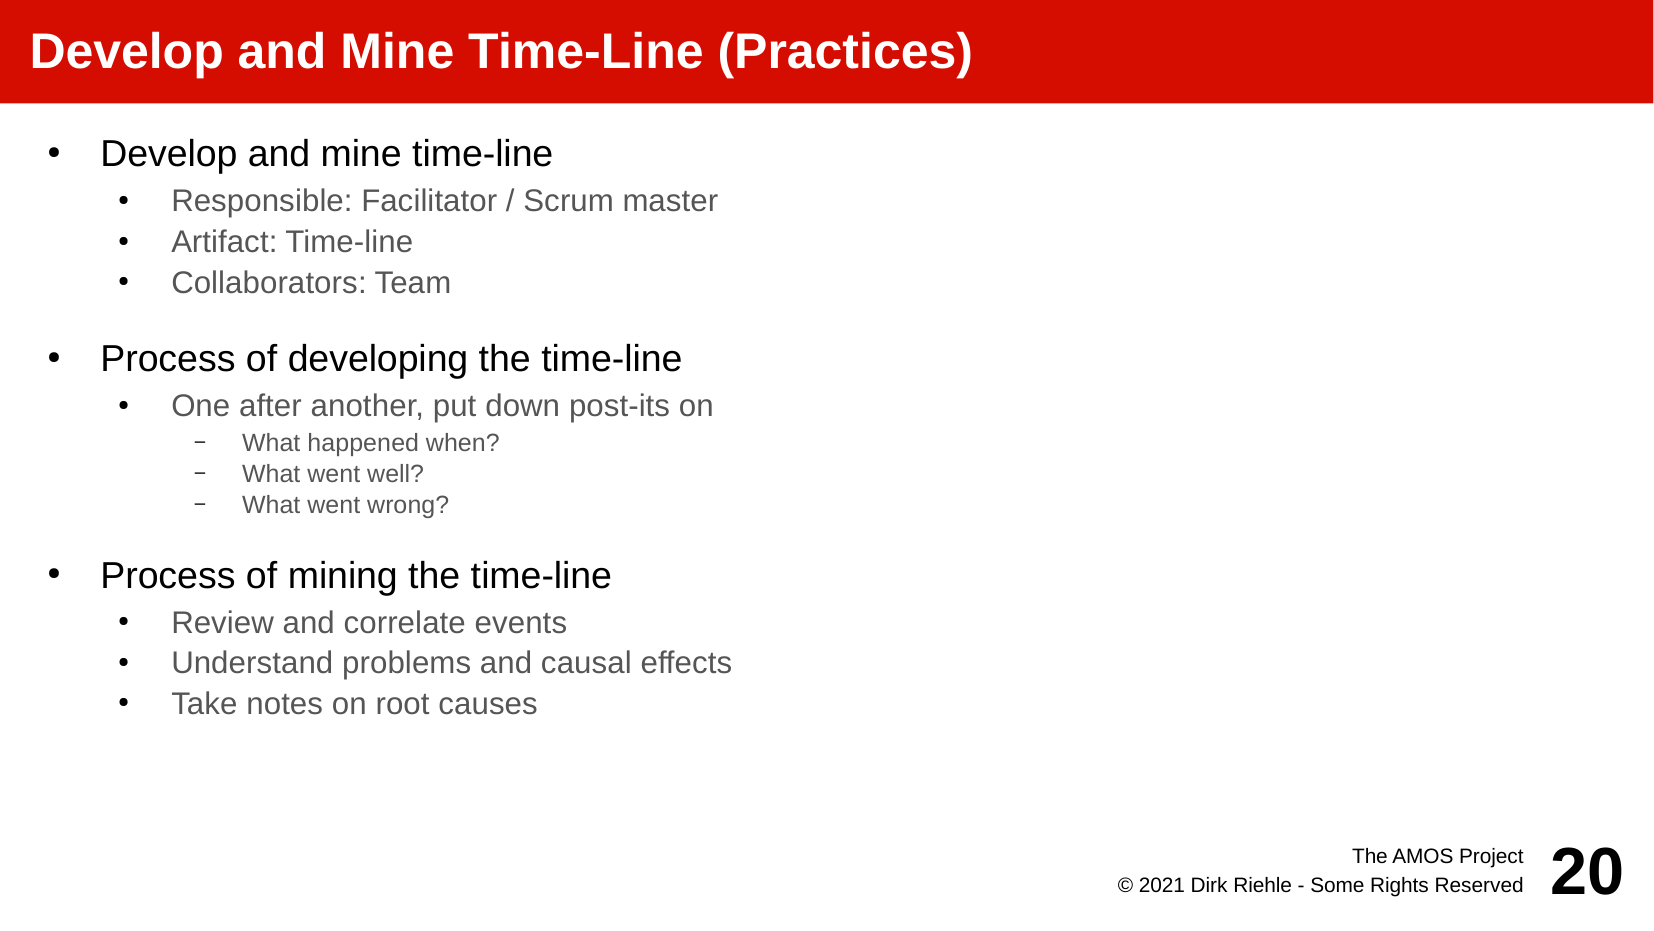

# Develop and Mine Time-Line (Practices)
Develop and mine time-line
Responsible: Facilitator / Scrum master
Artifact: Time-line
Collaborators: Team
Process of developing the time-line
One after another, put down post-its on
What happened when?
What went well?
What went wrong?
Process of mining the time-line
Review and correlate events
Understand problems and causal effects
Take notes on root causes
The AMOS Project
20
© 2021 Dirk Riehle - Some Rights Reserved